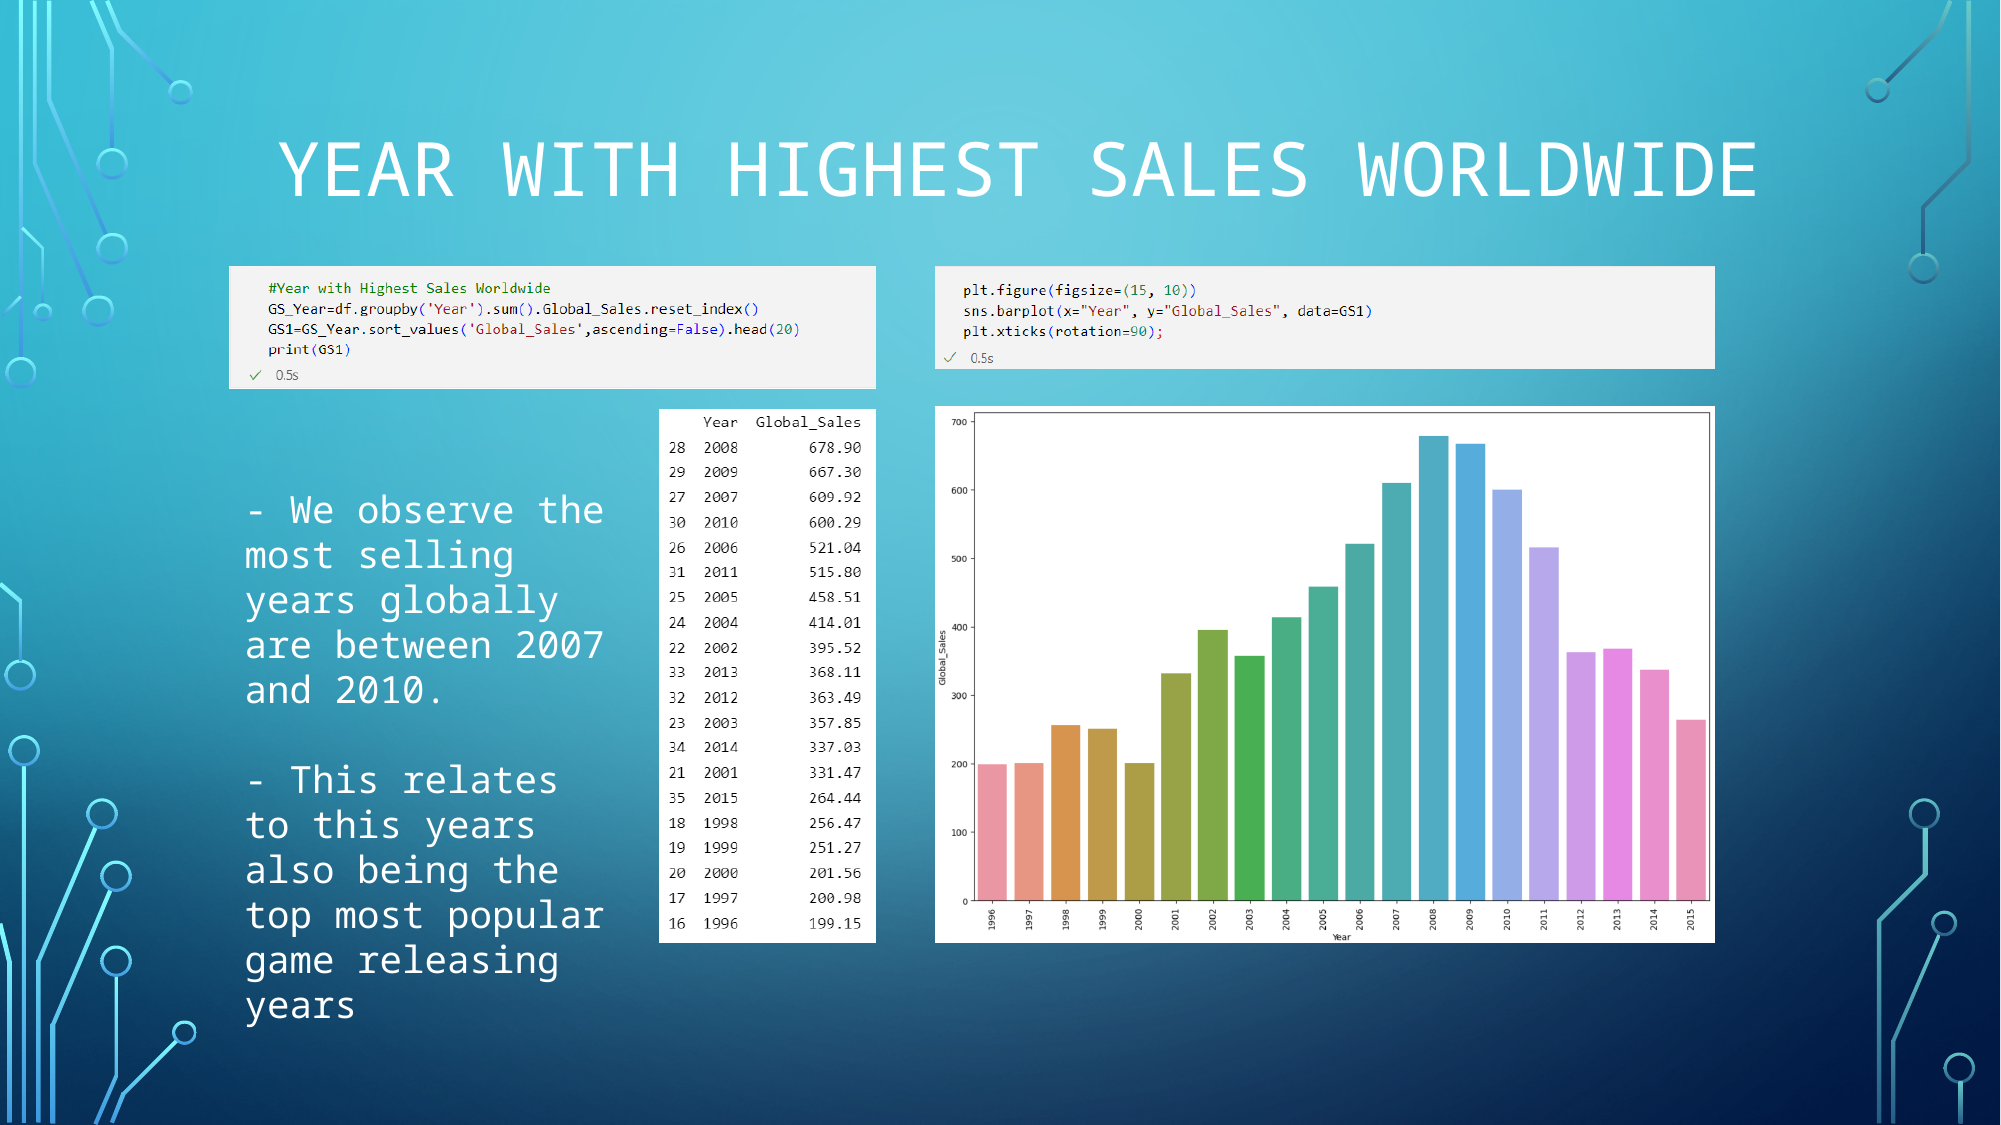

# Year with Highest Sales Worldwide
- We observe the most selling years globally are between 2007 and 2010.
- This relates to this years also being the top most popular game releasing years